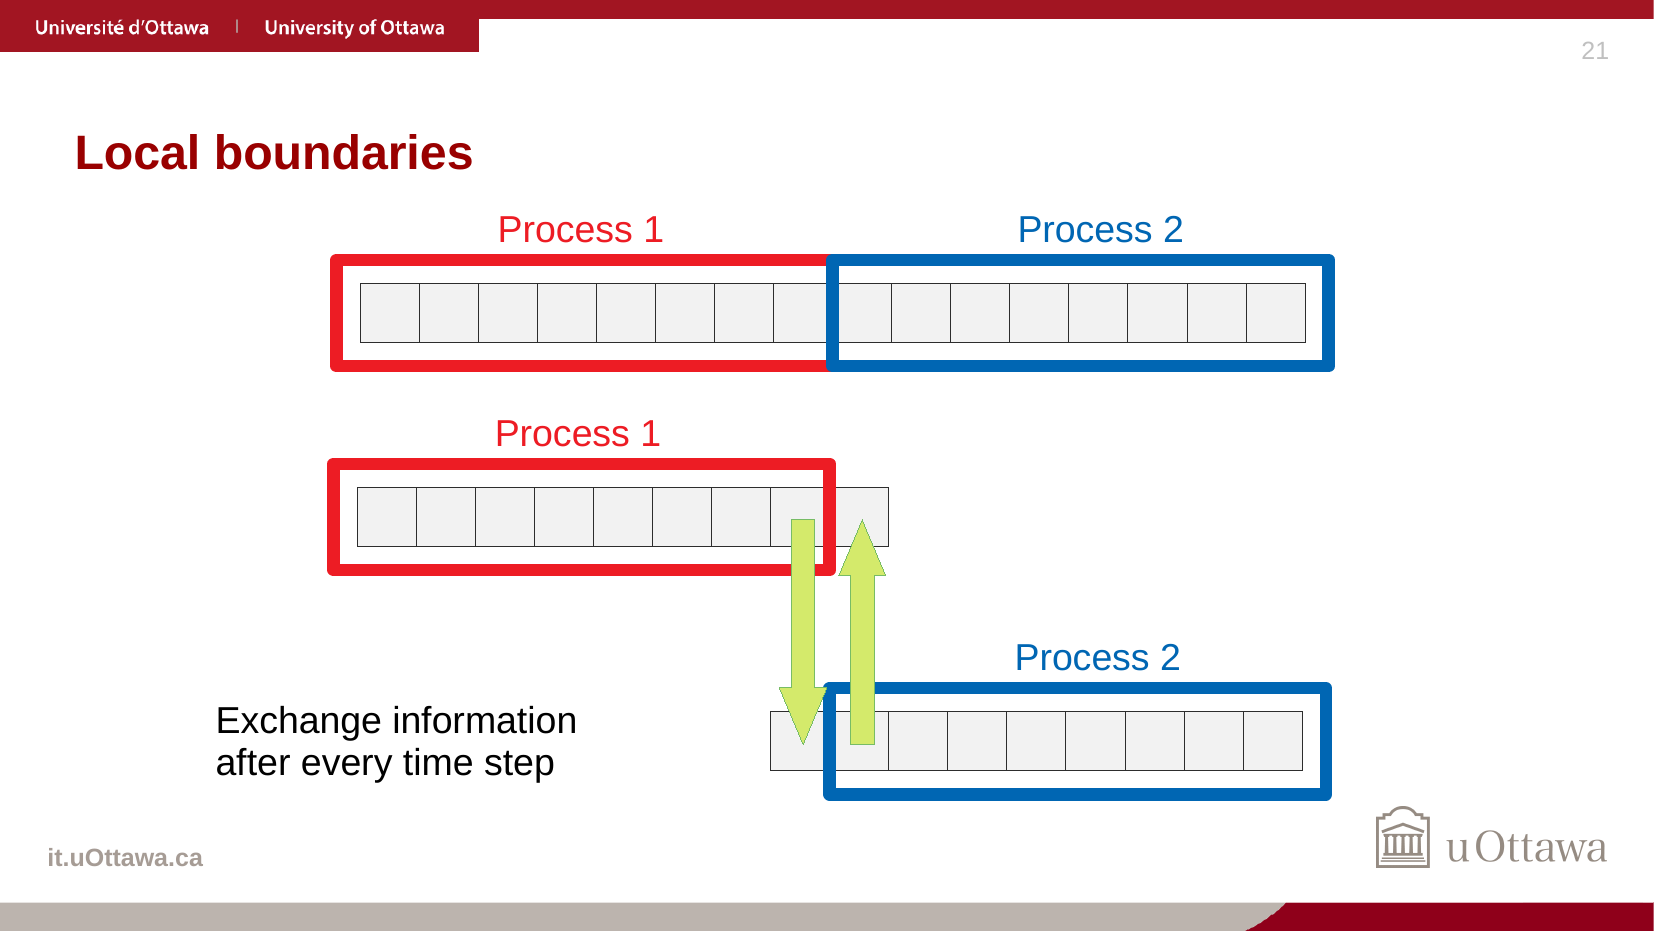

# Local boundaries
Process 1
Process 2
Process 1
Process 2
Exchange information after every time step